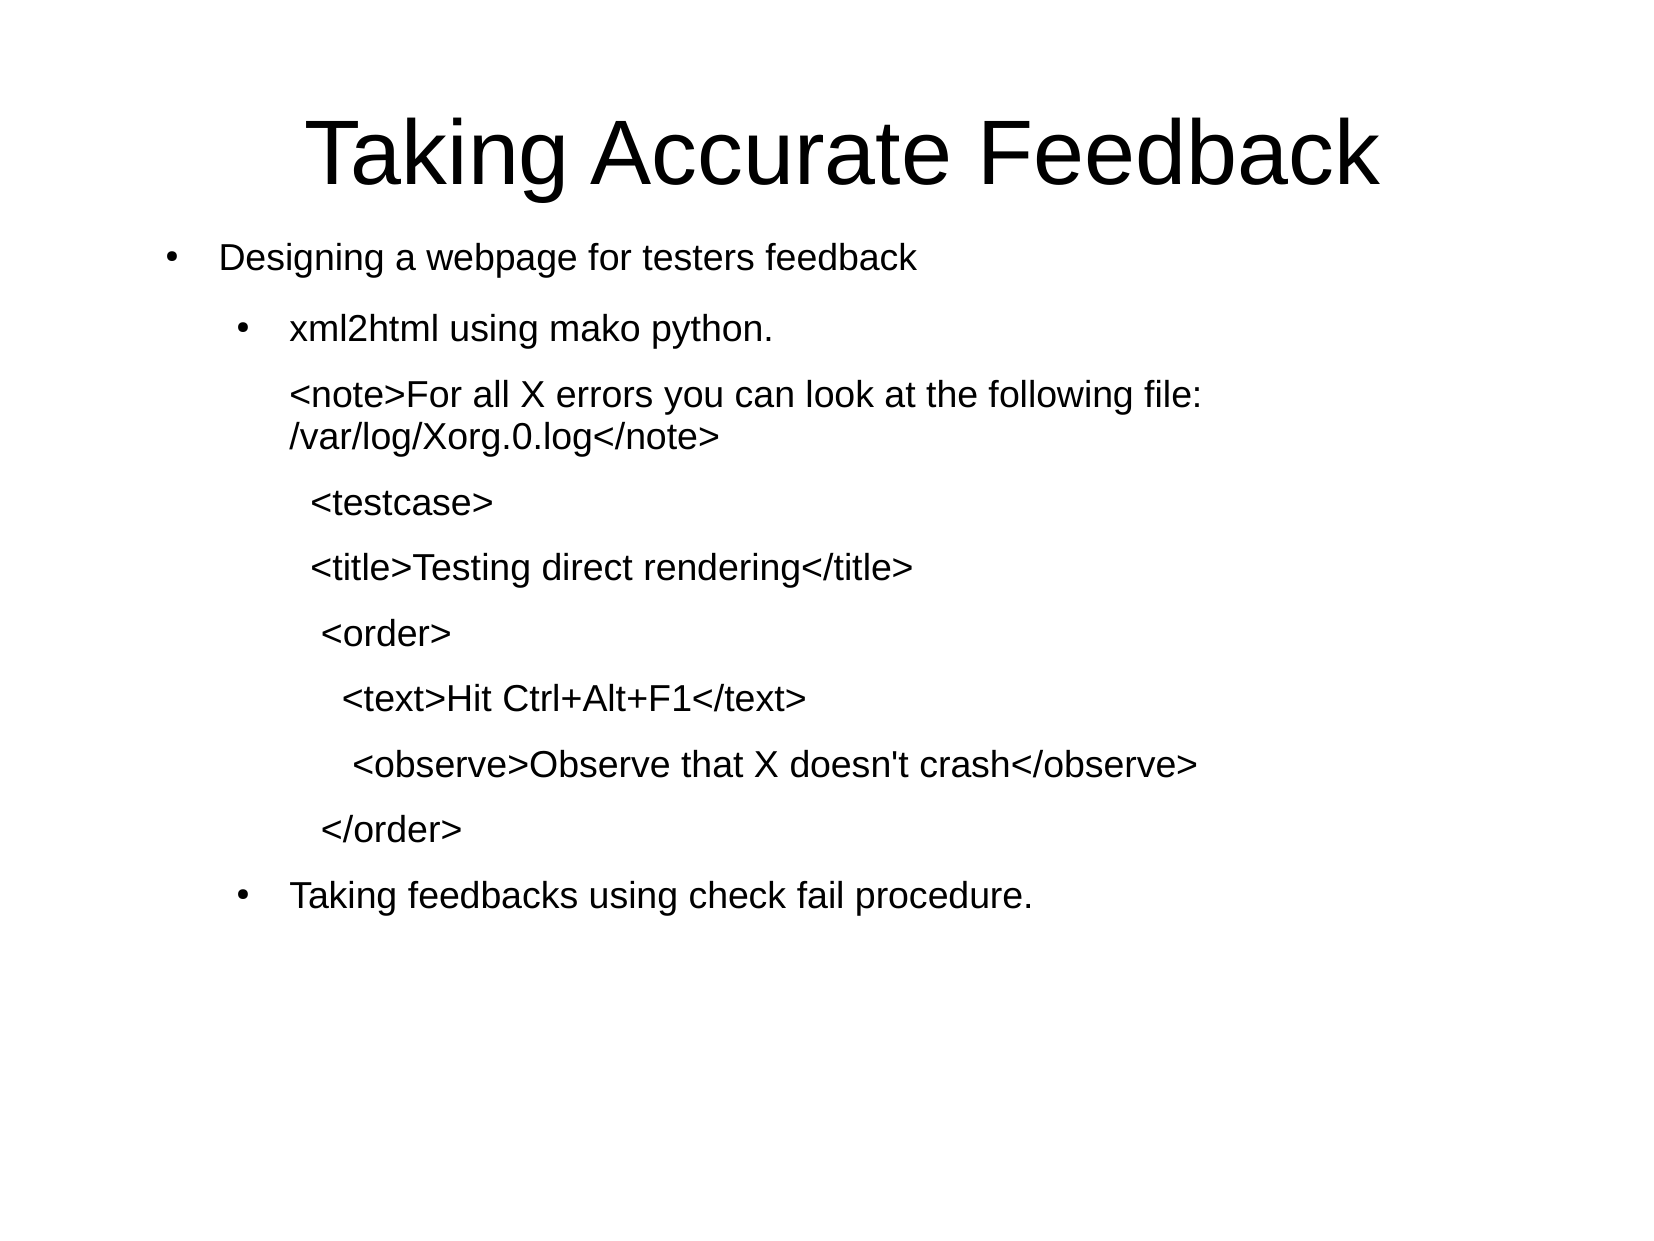

# Taking Accurate Feedback
Designing a webpage for testers feedback
xml2html using mako python.
<note>For all X errors you can look at the following file: /var/log/Xorg.0.log</note>
 <testcase>
 <title>Testing direct rendering</title>
 <order>
 <text>Hit Ctrl+Alt+F1</text>
 <observe>Observe that X doesn't crash</observe>
 </order>
Taking feedbacks using check fail procedure.